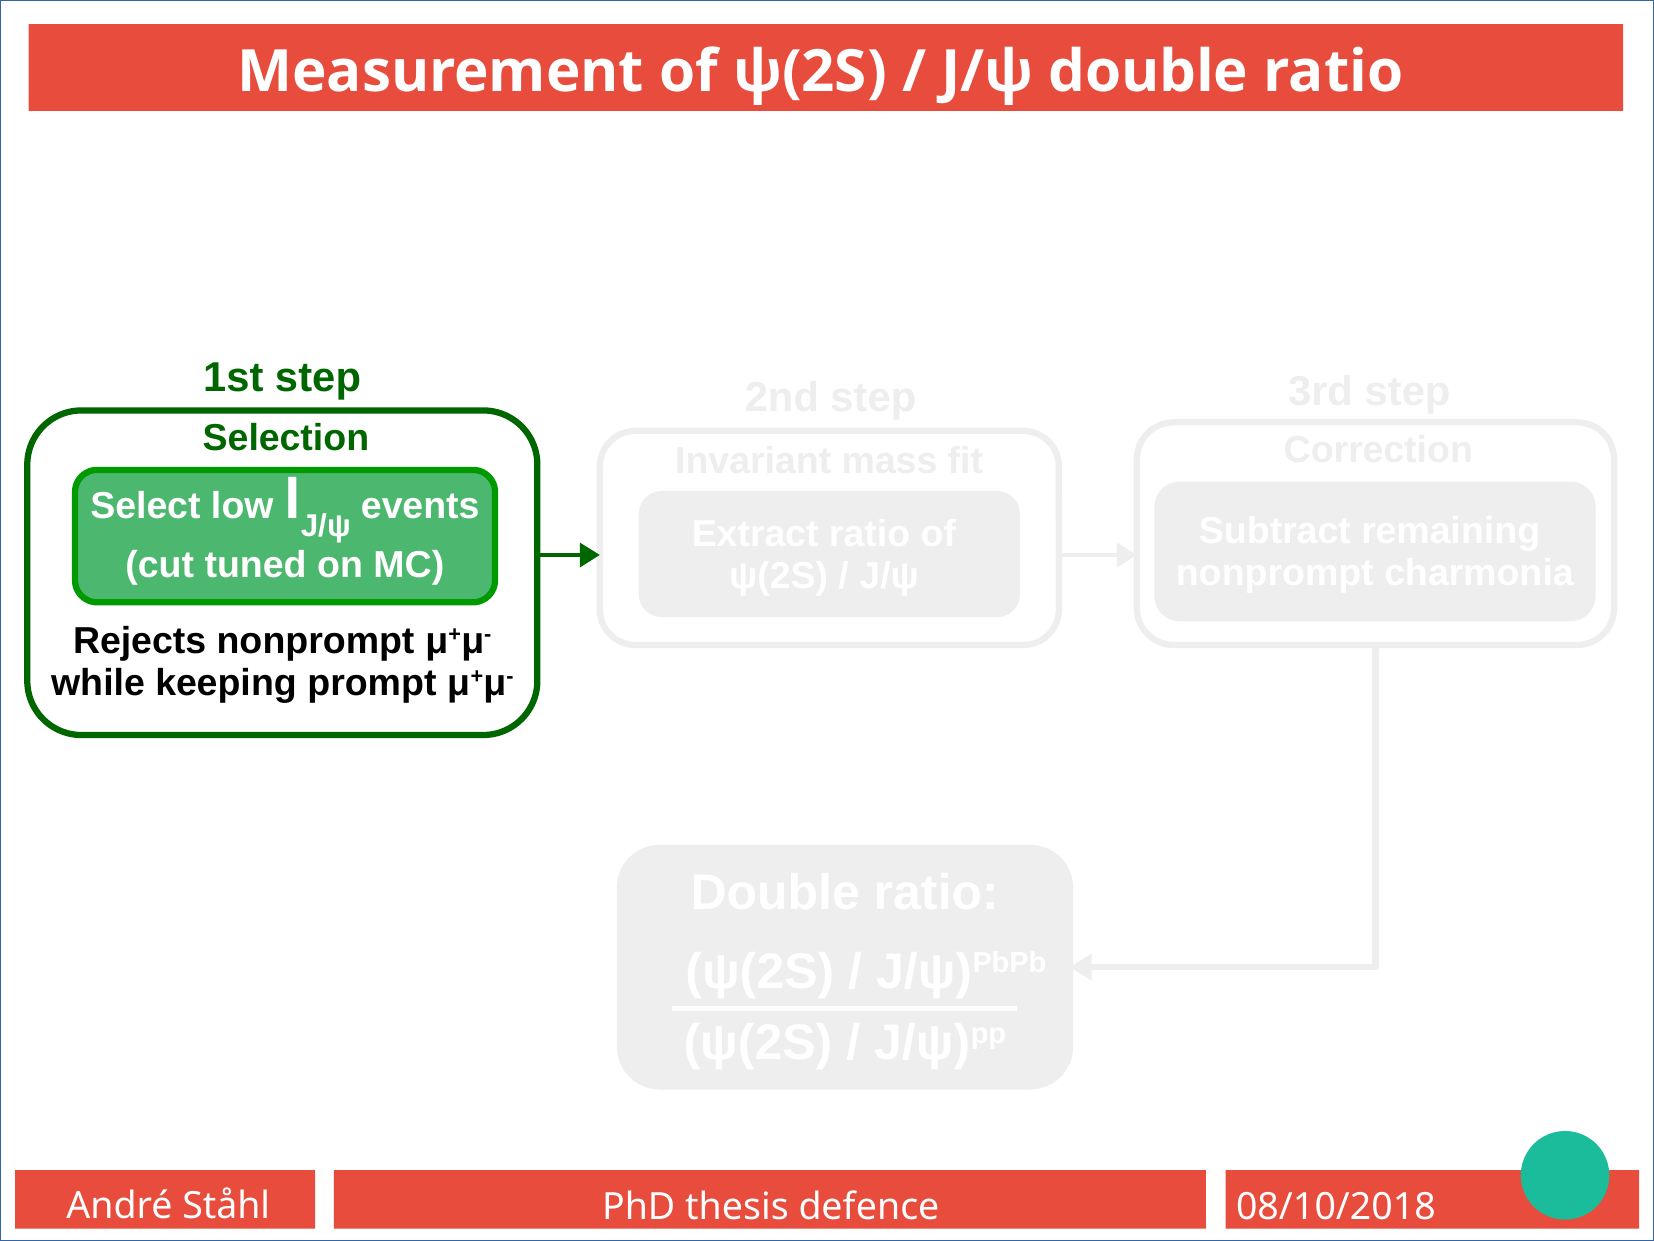

# Measurement of ψ(2S) / J/ψ double ratio
1st step
3rd step
2nd step
Rejects nonprompt μ+μ-
while keeping prompt μ+μ-
Selection
Correction
Invariant mass fit
Select low lJ/ψ events
(cut tuned on MC)
Subtract remaining
nonprompt charmonia
Extract ratio of
ψ(2S) / J/ψ
Double ratio:
 (ψ(2S) / J/ψ)PbPb
(ψ(2S) / J/ψ)pp
08/10/2018